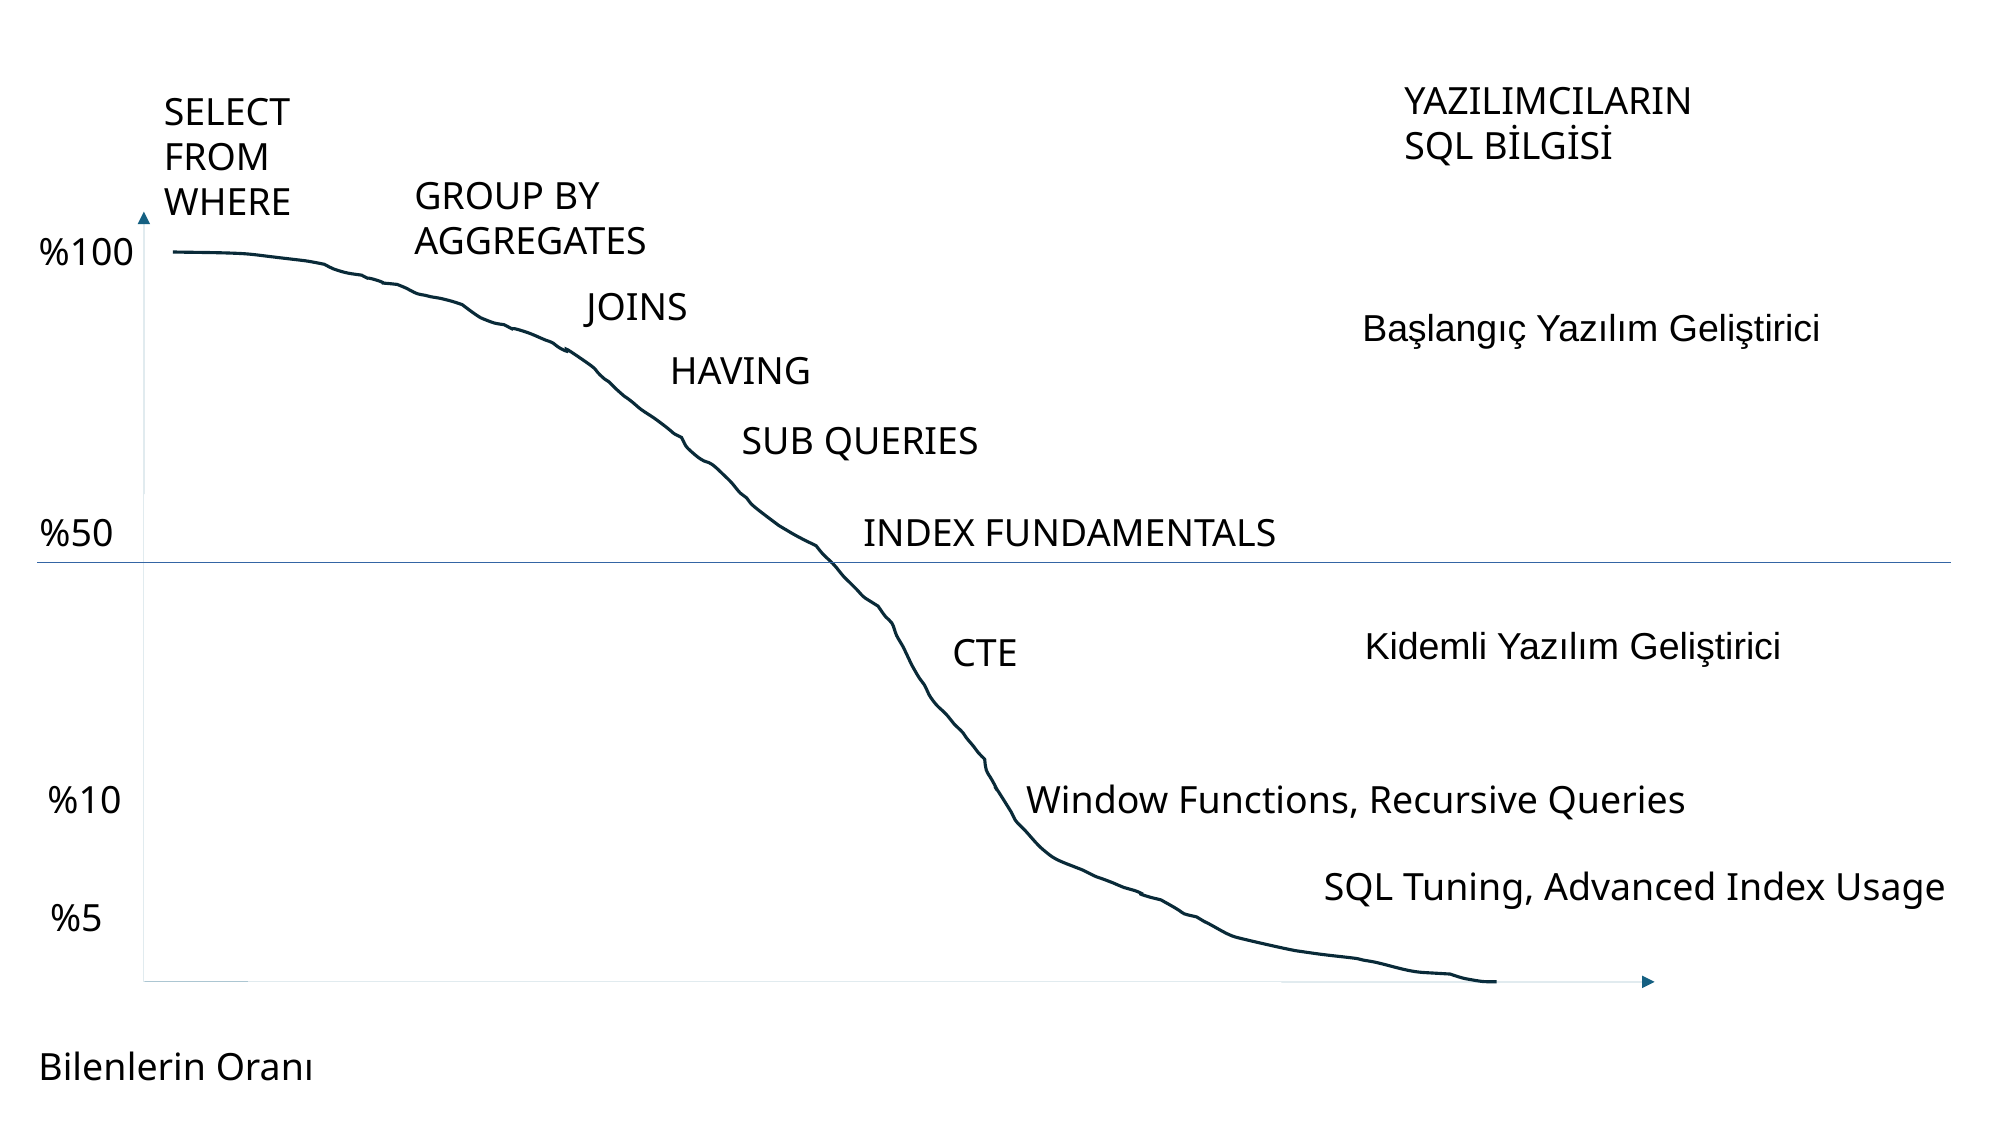

YAZILIMCILARIN
SQL BİLGİSİ
SELECT
FROM
WHERE
GROUP BY
AGGREGATES
%100
JOINS
Başlangıç Yazılım Geliştirici
HAVING
SUB QUERIES
%50
INDEX FUNDAMENTALS
Kidemli Yazılım Geliştirici
CTE
%10
Window Functions, Recursive Queries
SQL Tuning, Advanced Index Usage
%5
Bilenlerin Oranı